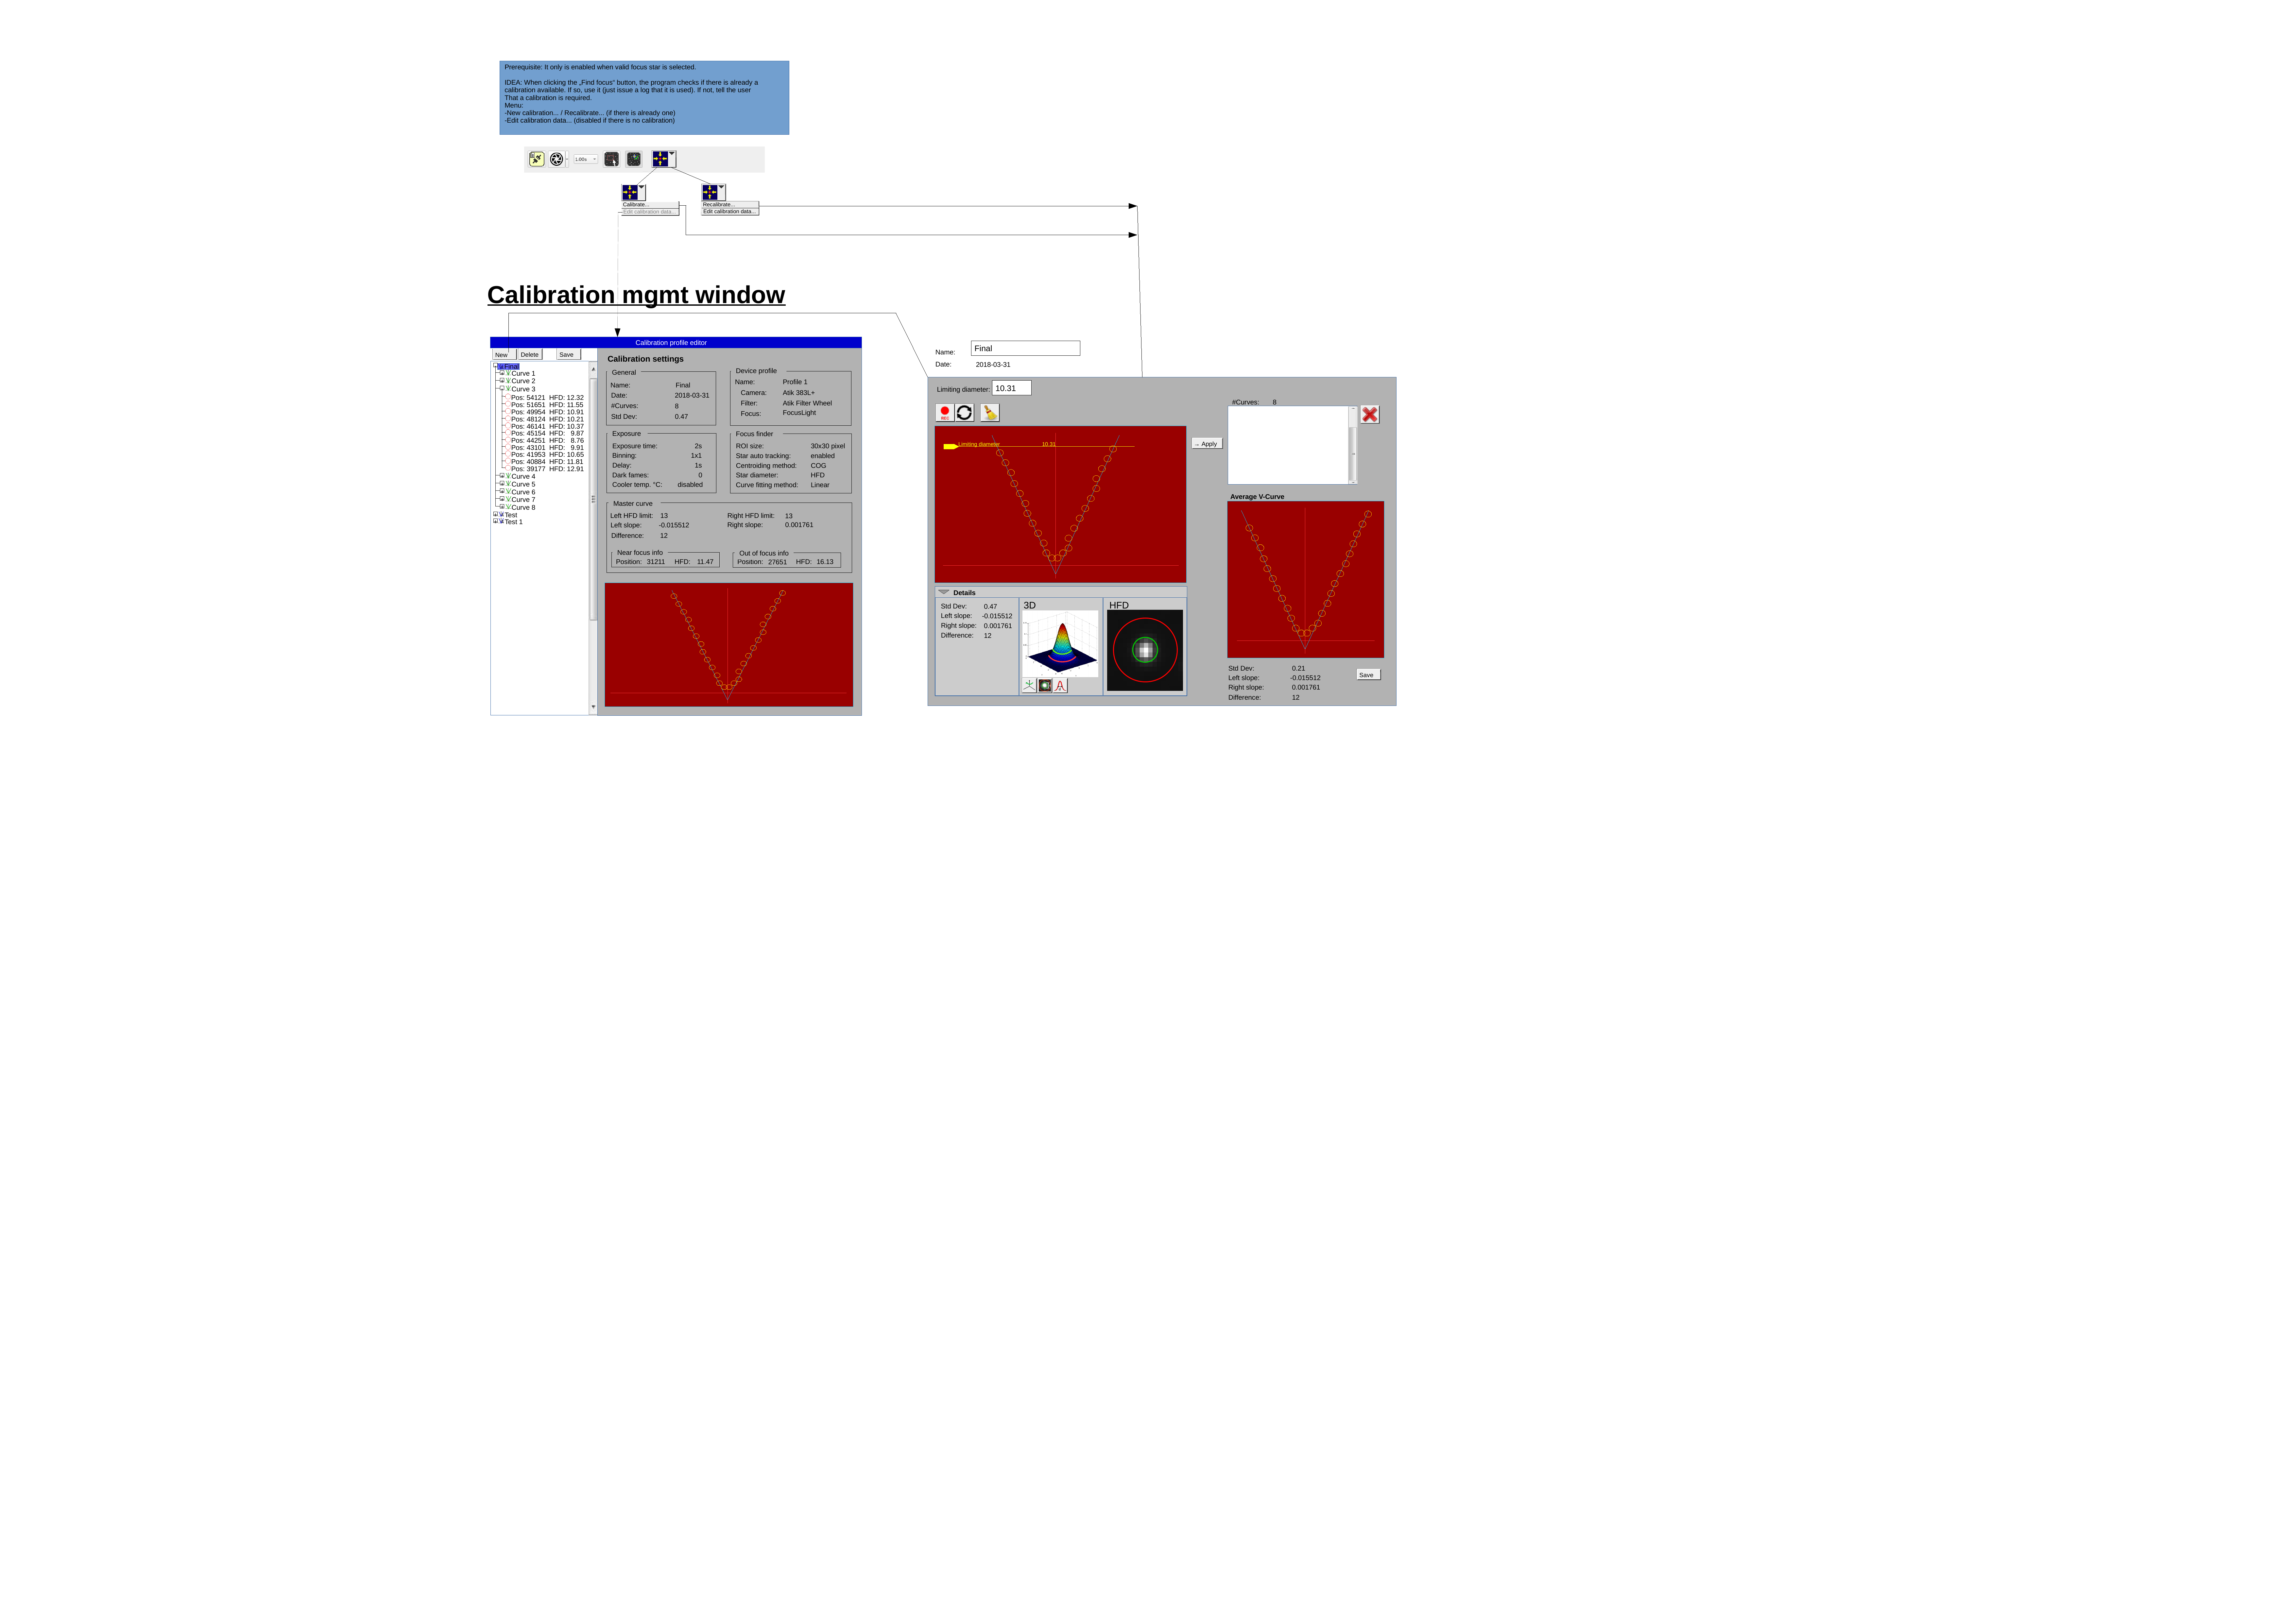

Prerequisite: It only is enabled when valid focus star is selected.
IDEA: When clicking the „Find focus“ button, the program checks if there is already a
calibration available. If so, use it (just issue a log that it is used). If not, tell the user
That a calibration is required.
Menu:
-New calibration... / Recalibrate... (if there is already one)
-Edit calibration data... (disabled if there is no calibration)
Recalibrate...
Edit calibration data...
Calibrate...
Edit calibration data...
Calibration mgmt window
Calibration profile editor
Name:
Delete
Save
New
Calibration settings
Date:
2018-03-31
-
Final
Device profile
Device profile
Name:
Profile 1
Camera:
Atik 383L+
Filter:
Atik Filter Wheel
FocusLight
Focus:
General
Name:
Final
Date:
2018-03-31
#Curves:
8
Std Dev:
0.47
Curve 1
+
Curve 2
+
Limiting diameter:
#Curves:
8
→ Apply
Limiting diameter
10.31
Average V-Curve
Details
Std Dev:
Left slope:
Right slope:
Difference:
0.47
-0.015512
 0.001761
 12
3D
HFD
Std Dev:
0.21
Save
-0.015512
Left slope:
 0.001761
Right slope:
 12
Difference:
-
Curve 3
Pos: 54121 HFD: 12.32
Pos: 51651 HFD: 11.55
Pos: 49954 HFD: 10.91
Pos: 48124 HFD: 10.21
Pos: 46141 HFD: 10.37
Pos: 45154 HFD: 9.87
Exposure
Exposure time:
 2s
Binning:
 1x1
Delay:
 1s
Dark fames:
 0
Cooler temp. °C:
 disabled
Focus finder
ROI size:
30x30 pixel
Star auto tracking:
enabled
Centroiding method:
COG
Star diameter:
HFD
Curve fitting method:
Linear
Pos: 44251 HFD: 8.76
Pos: 43101 HFD: 9.91
Pos: 41953 HFD: 10.65
Pos: 40884 HFD: 11.81
Pos: 39177 HFD: 12.91
Curve 4
+
Curve 5
+
Curve 6
+
Curve 7
+
Master curve
Left HFD limit:
Right HFD limit:
13
13
 0.001761
Right slope:
-0.015512
Left slope:
 12
Difference:
Near focus info
Out of focus info
 11.47
 HFD:
Position:
 16.13
 HFD:
Position:
 31211
 27651
Curve 8
+
Test
+
Test 1
+